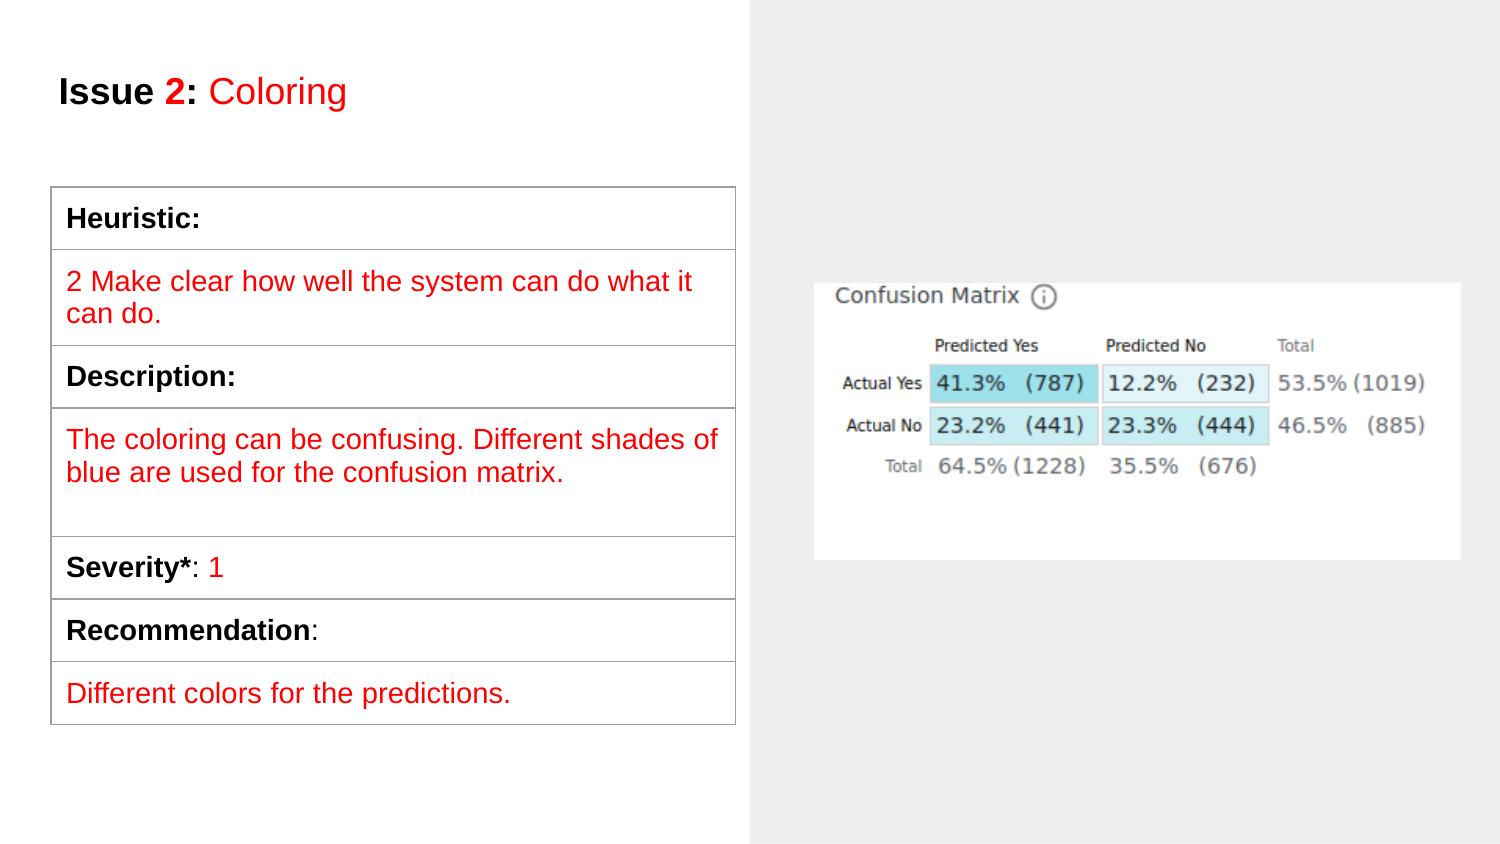

# Issue 2: Coloring
| Heuristic: |
| --- |
| 2 Make clear how well the system can do what it can do. |
| Description: |
| The coloring can be confusing. Different shades of blue are used for the confusion matrix. |
| Severity\*: 1 |
| Recommendation: |
| Different colors for the predictions. |